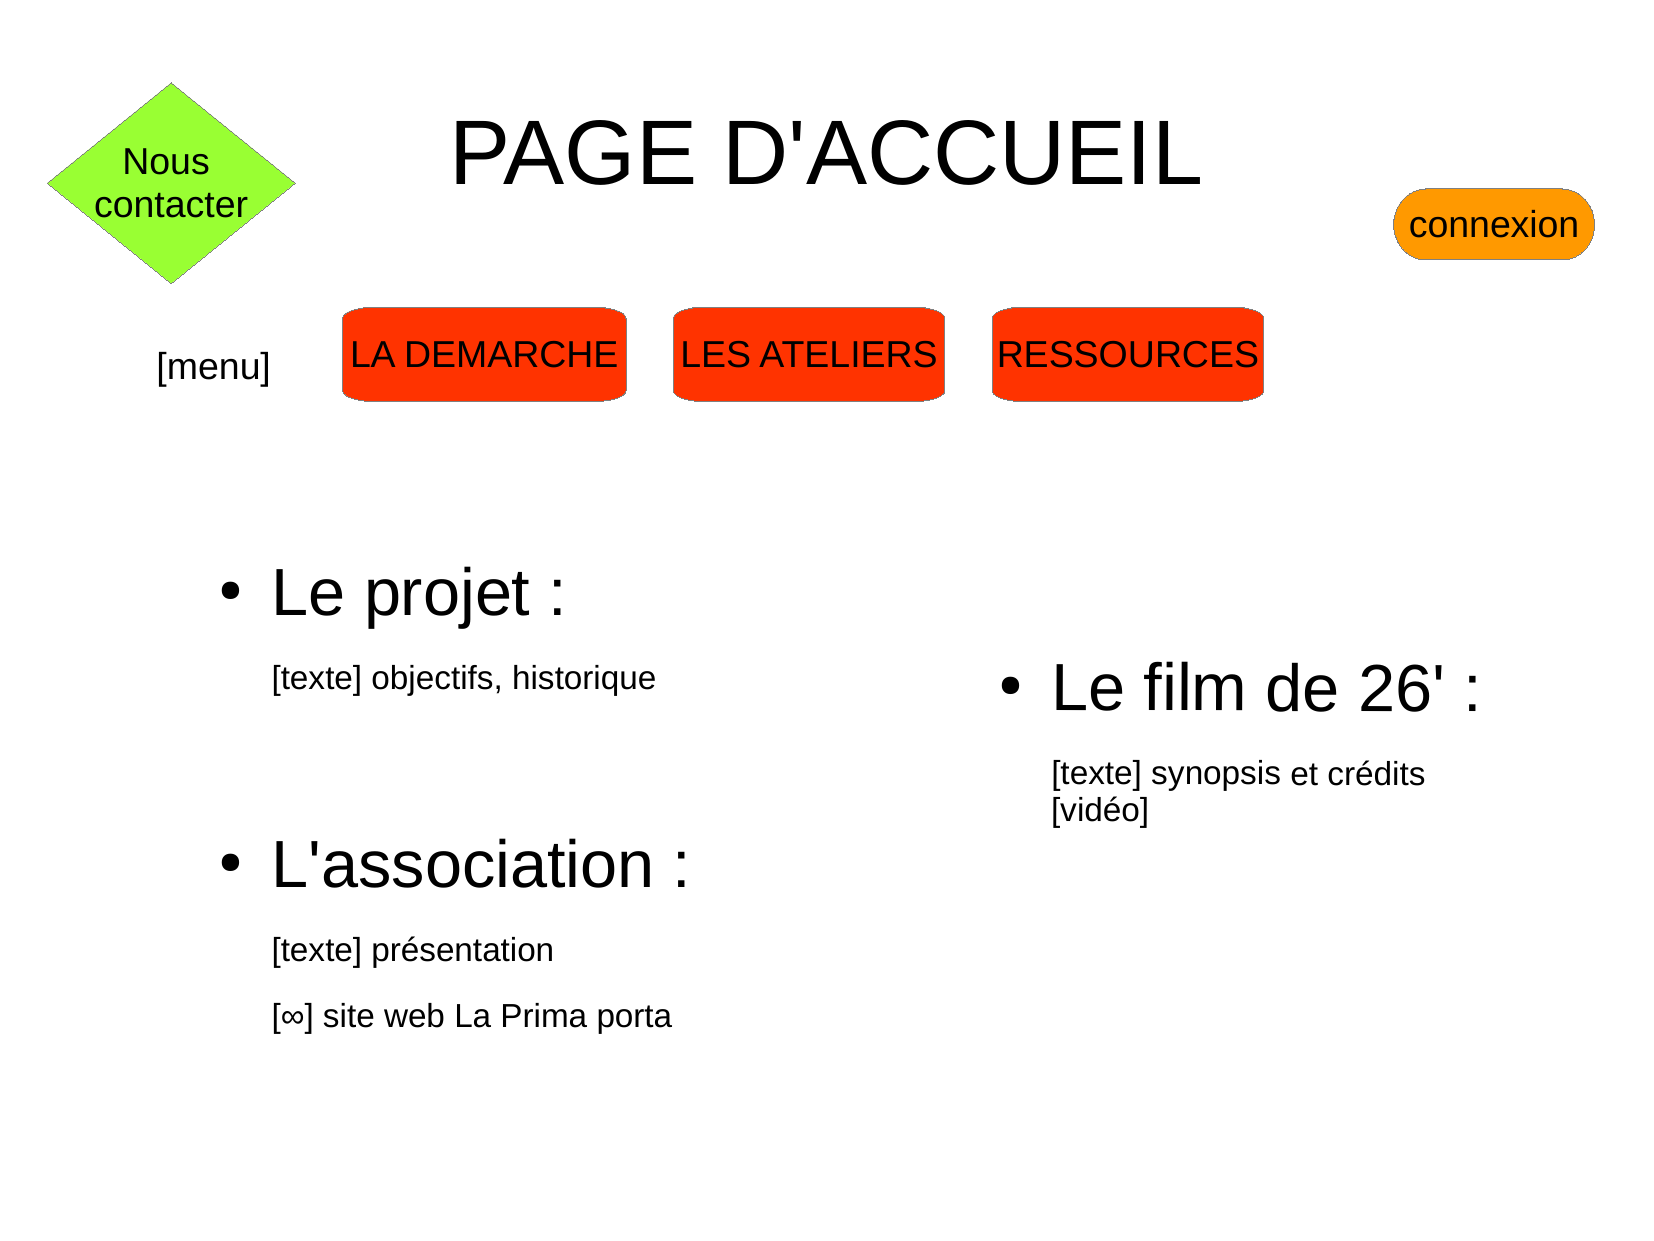

# PAGE D'ACCUEIL
Nous
contacter
connexion
LA DEMARCHE
LES ATELIERS
RESSOURCES
[menu]
Le projet :
[texte] objectifs, historique
Le film de 26' :
[texte] synopsis et crédits
[vidéo]
L'association :
[texte] présentation
[∞] site web La Prima porta